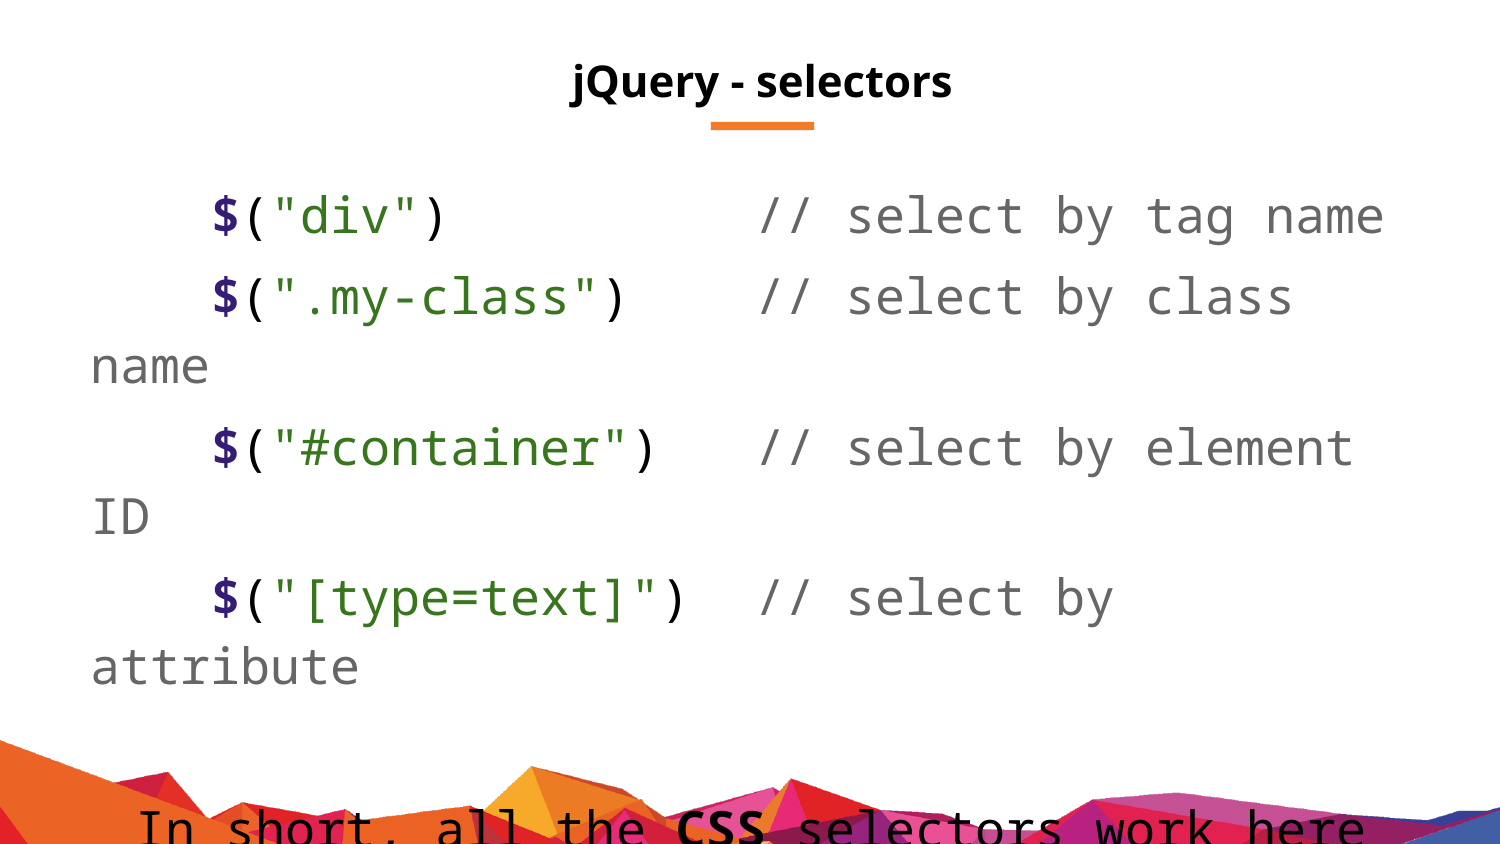

# jQuery - selectors
 $("div") 				// select by tag name
 $(".my-class") 		// select by class name
 $("#container") 	// select by element ID
 $("[type=text]") 	// select by attribute
In short, all the CSS selectors work here too ;)